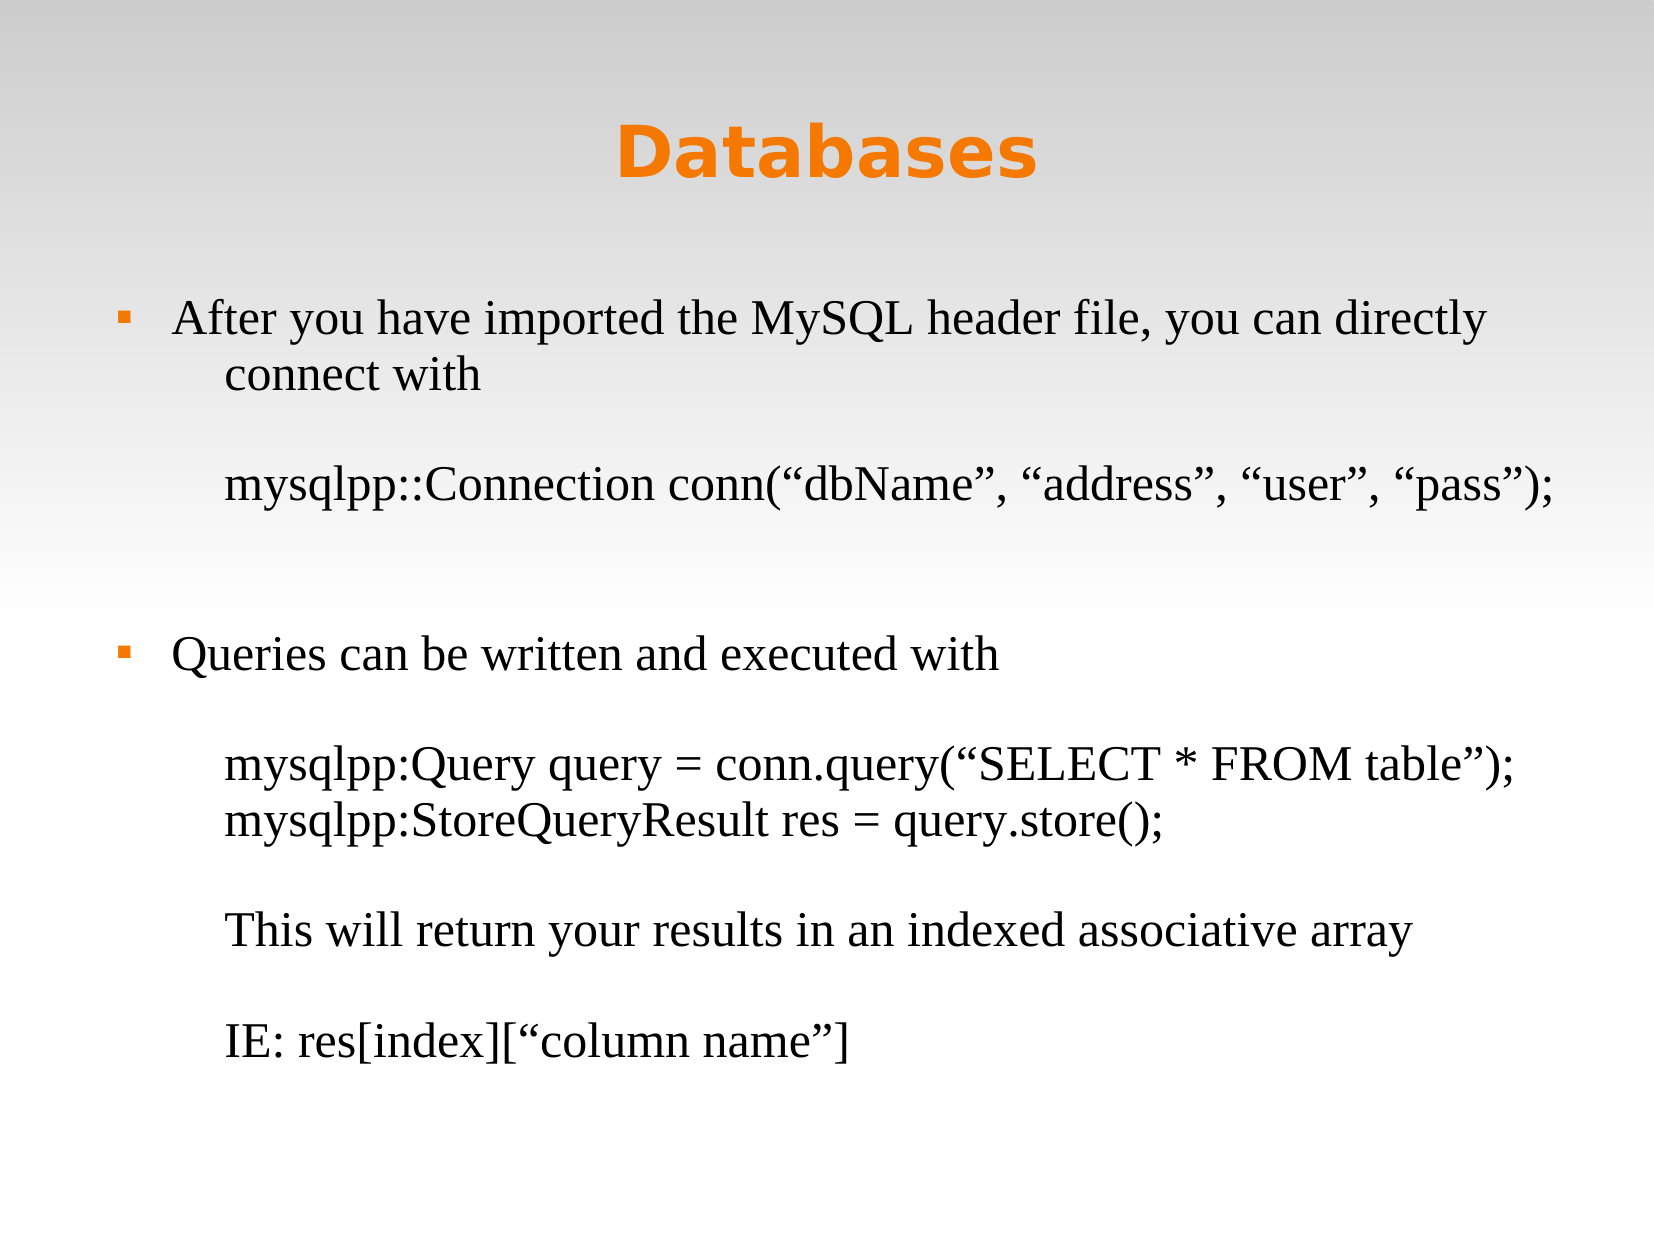

# Databases
After you have imported the MySQL header file, you can directly connect with
mysqlpp::Connection conn(“dbName”, “address”, “user”, “pass”);
Queries can be written and executed with
mysqlpp:Query query = conn.query(“SELECT * FROM table”);
mysqlpp:StoreQueryResult res = query.store();
This will return your results in an indexed associative array
IE: res[index][“column name”]